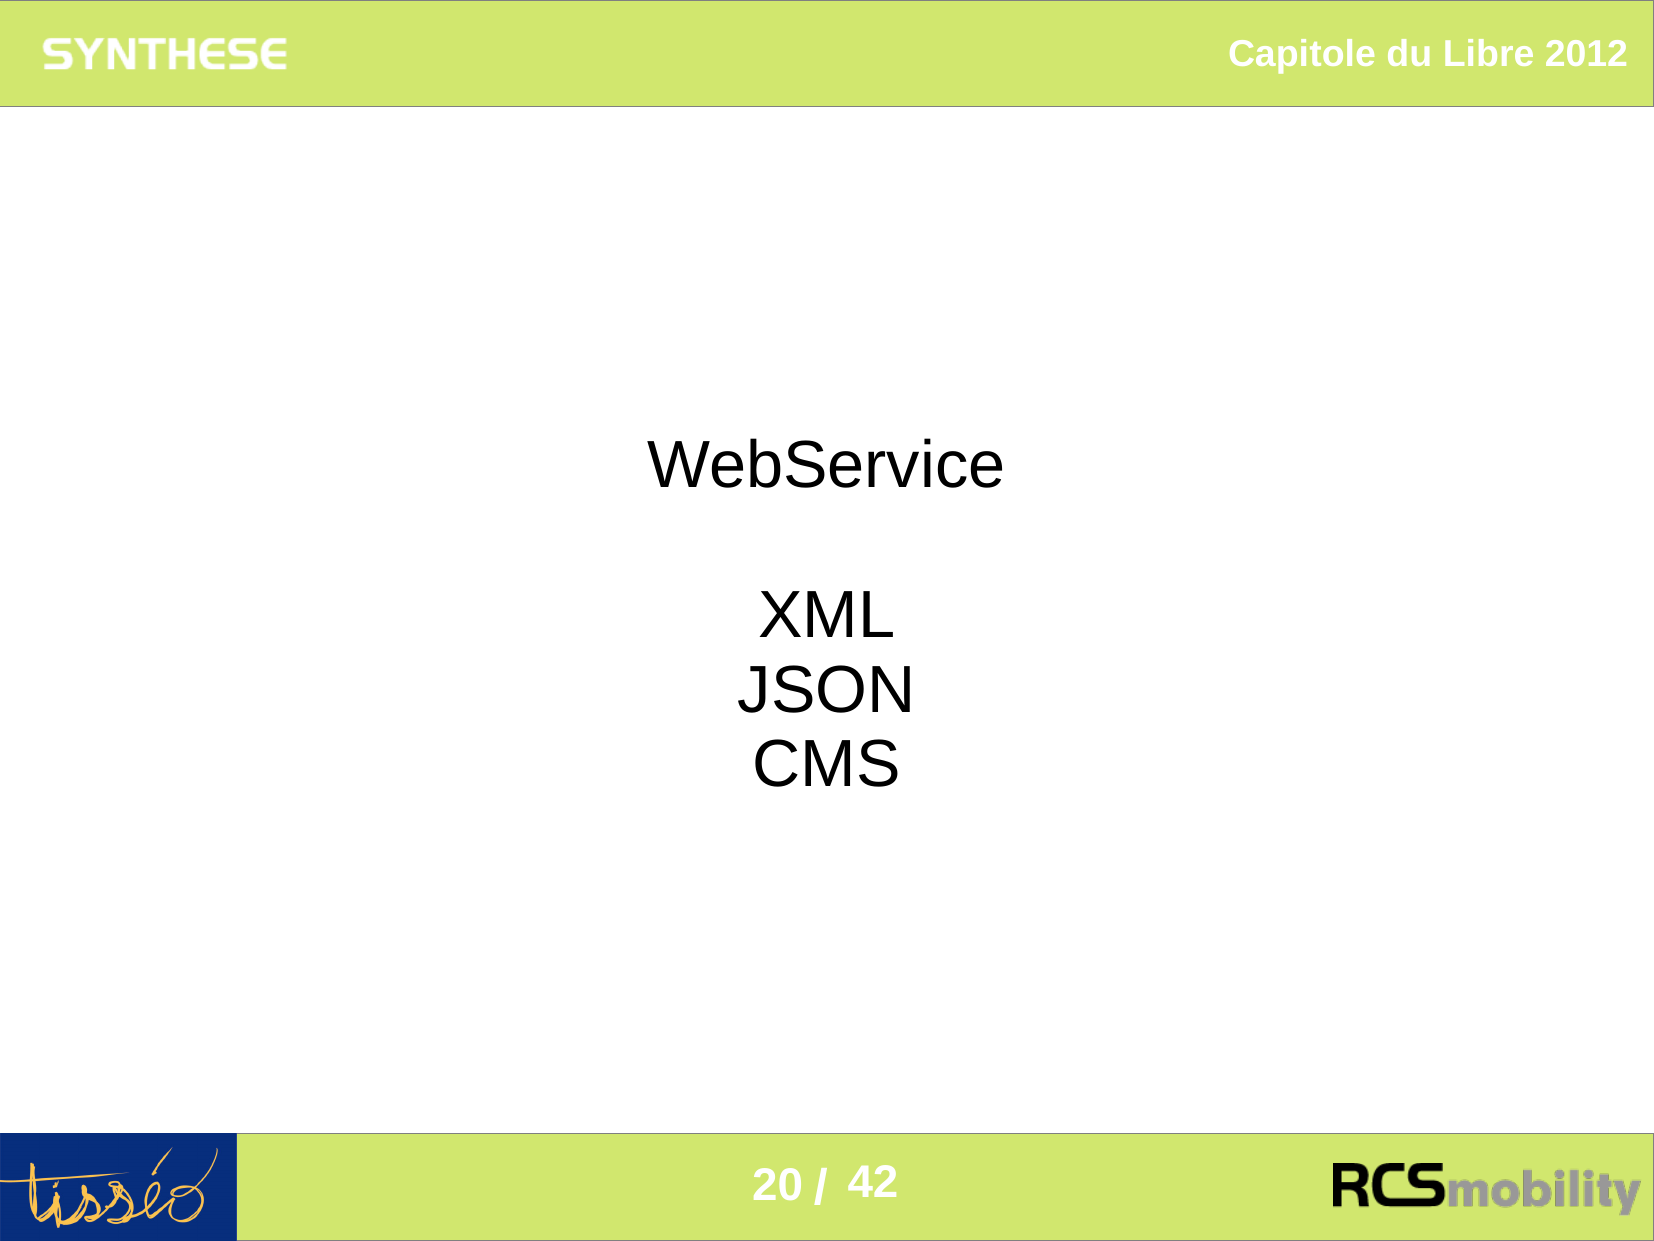

Capitole du Libre 2012
# WebService
XML
JSON
CMS
20
/
42